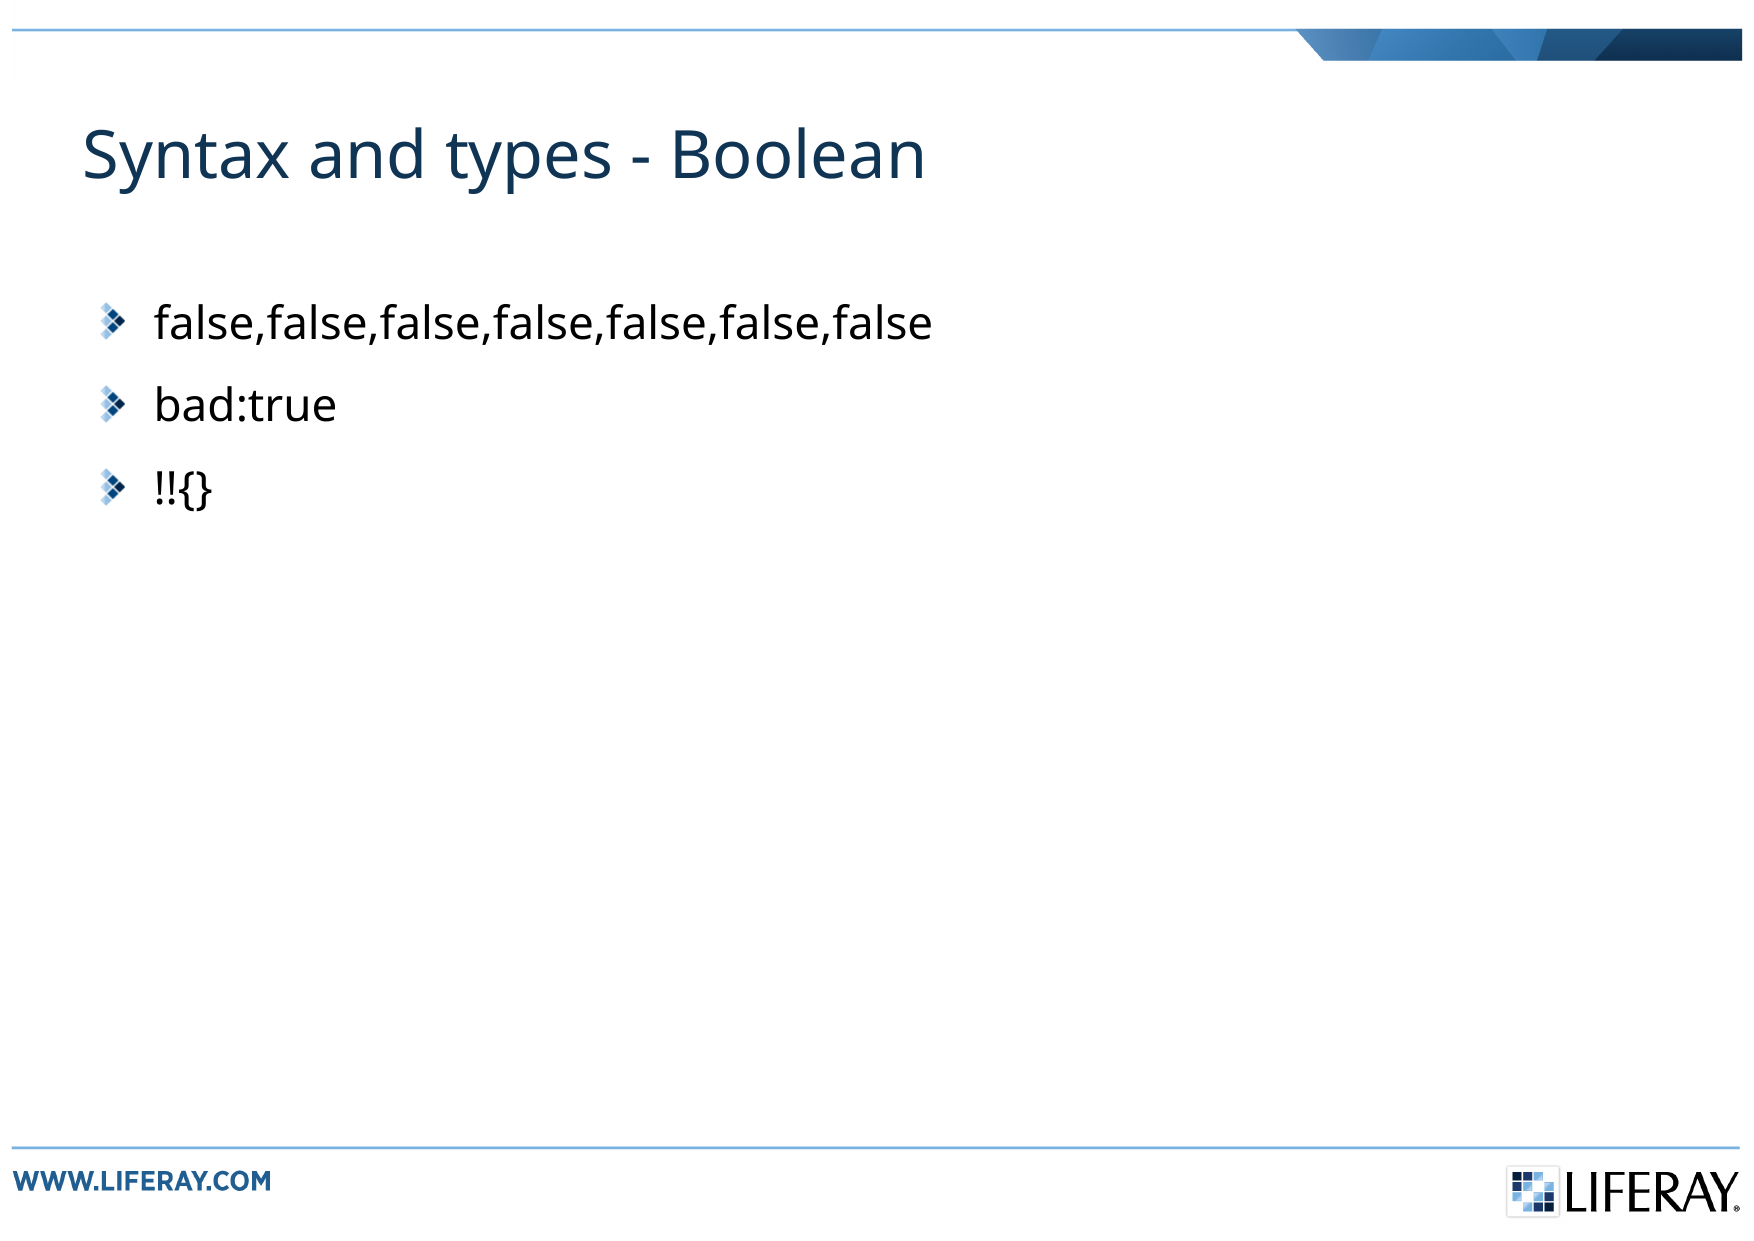

# Syntax and types - Boolean
false,false,false,false,false,false,false
bad:true
!!{}